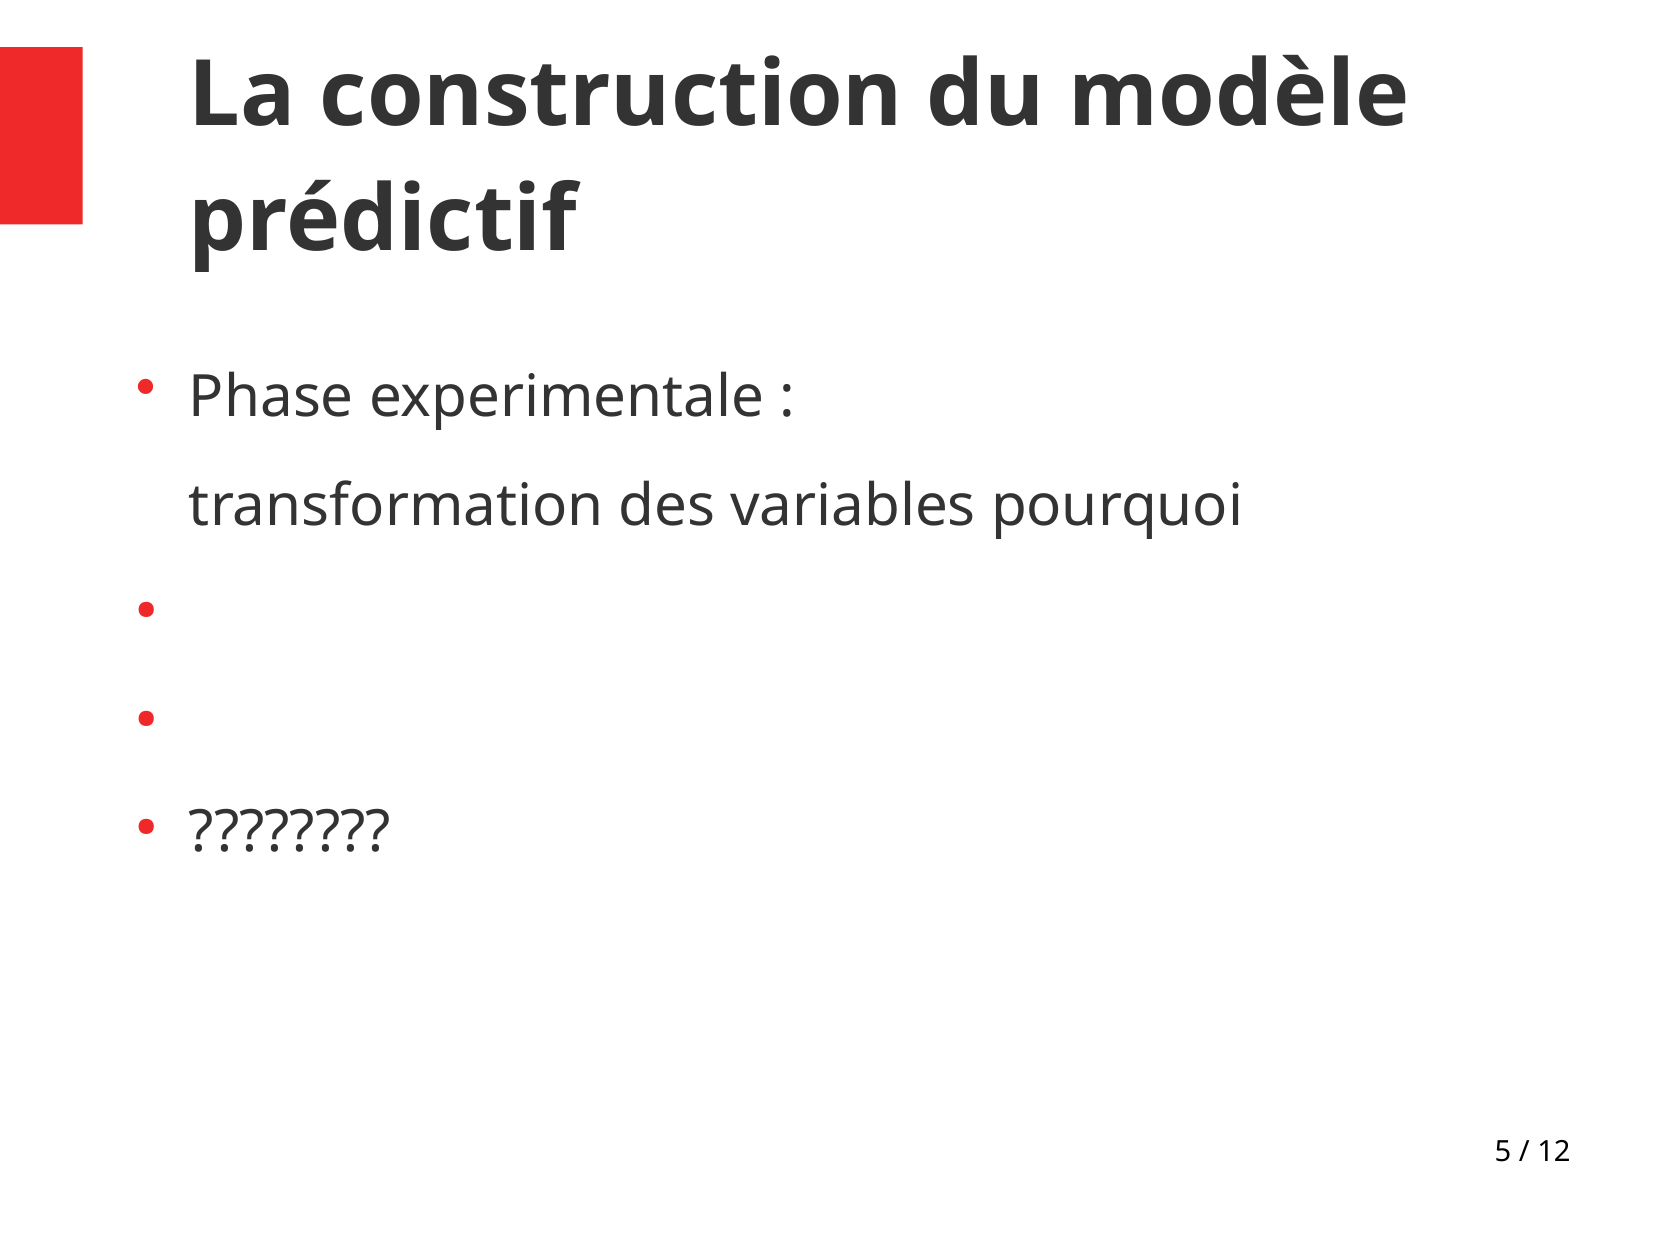

# La construction du modèle prédictif
Phase experimentale :
transformation des variables pourquoi
????????
5